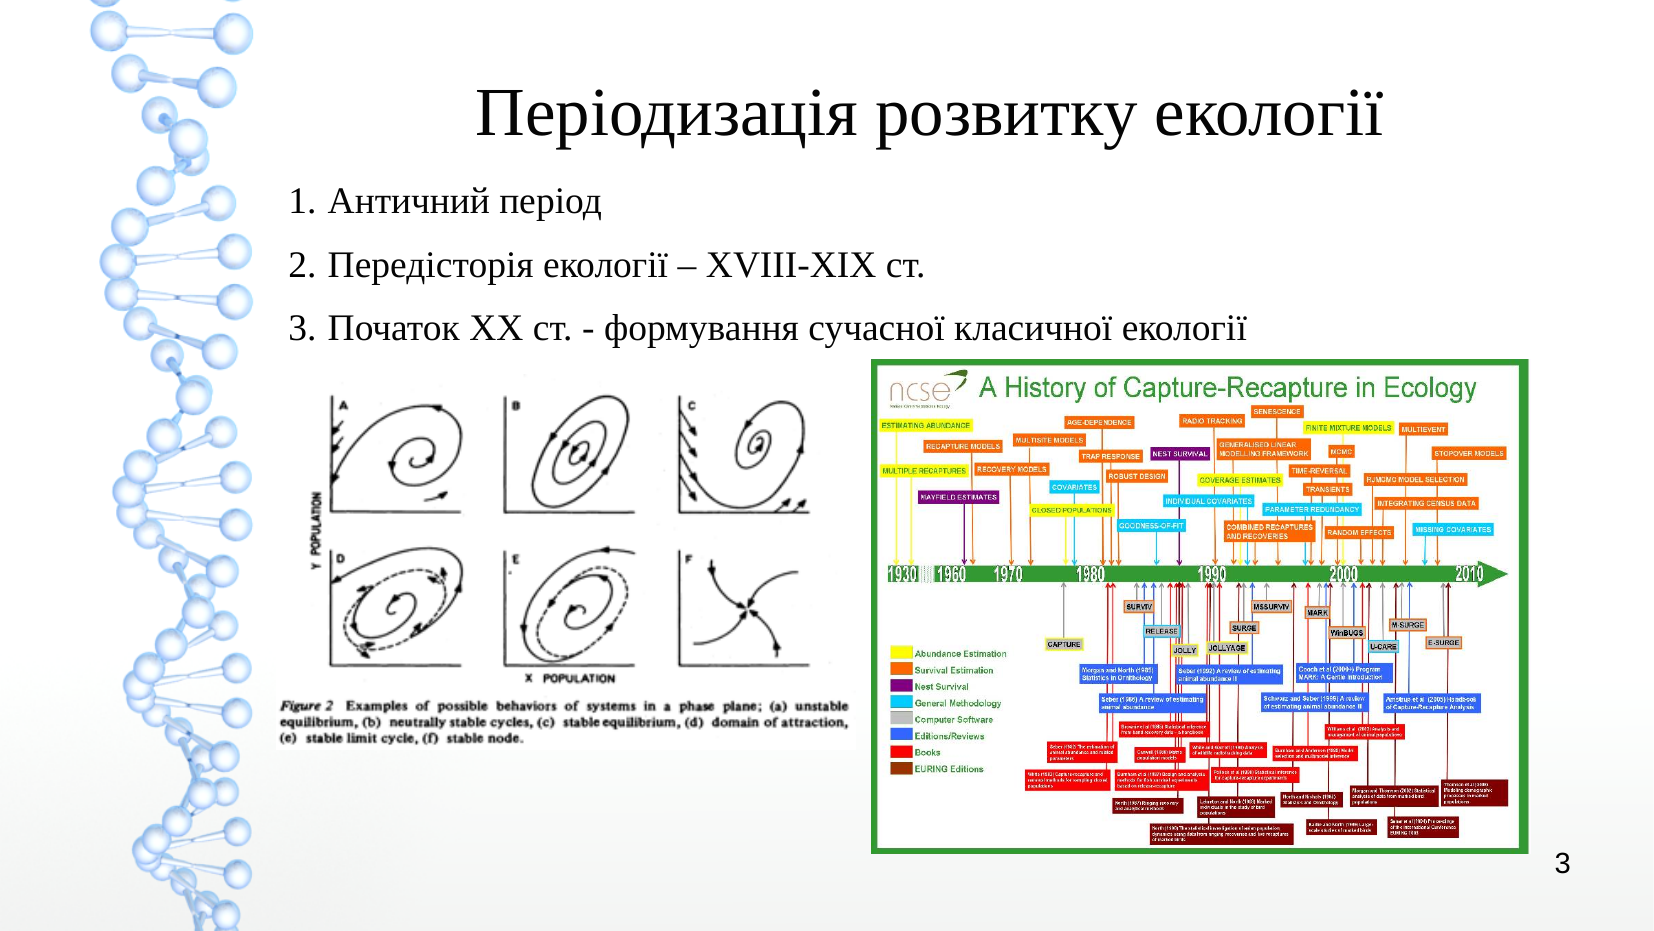

# Періодизація розвитку екології
 Античний період
 Передісторія екології – XVIII-XIX ст.
 Початок XX ст. - формування сучасної класичної екології
3